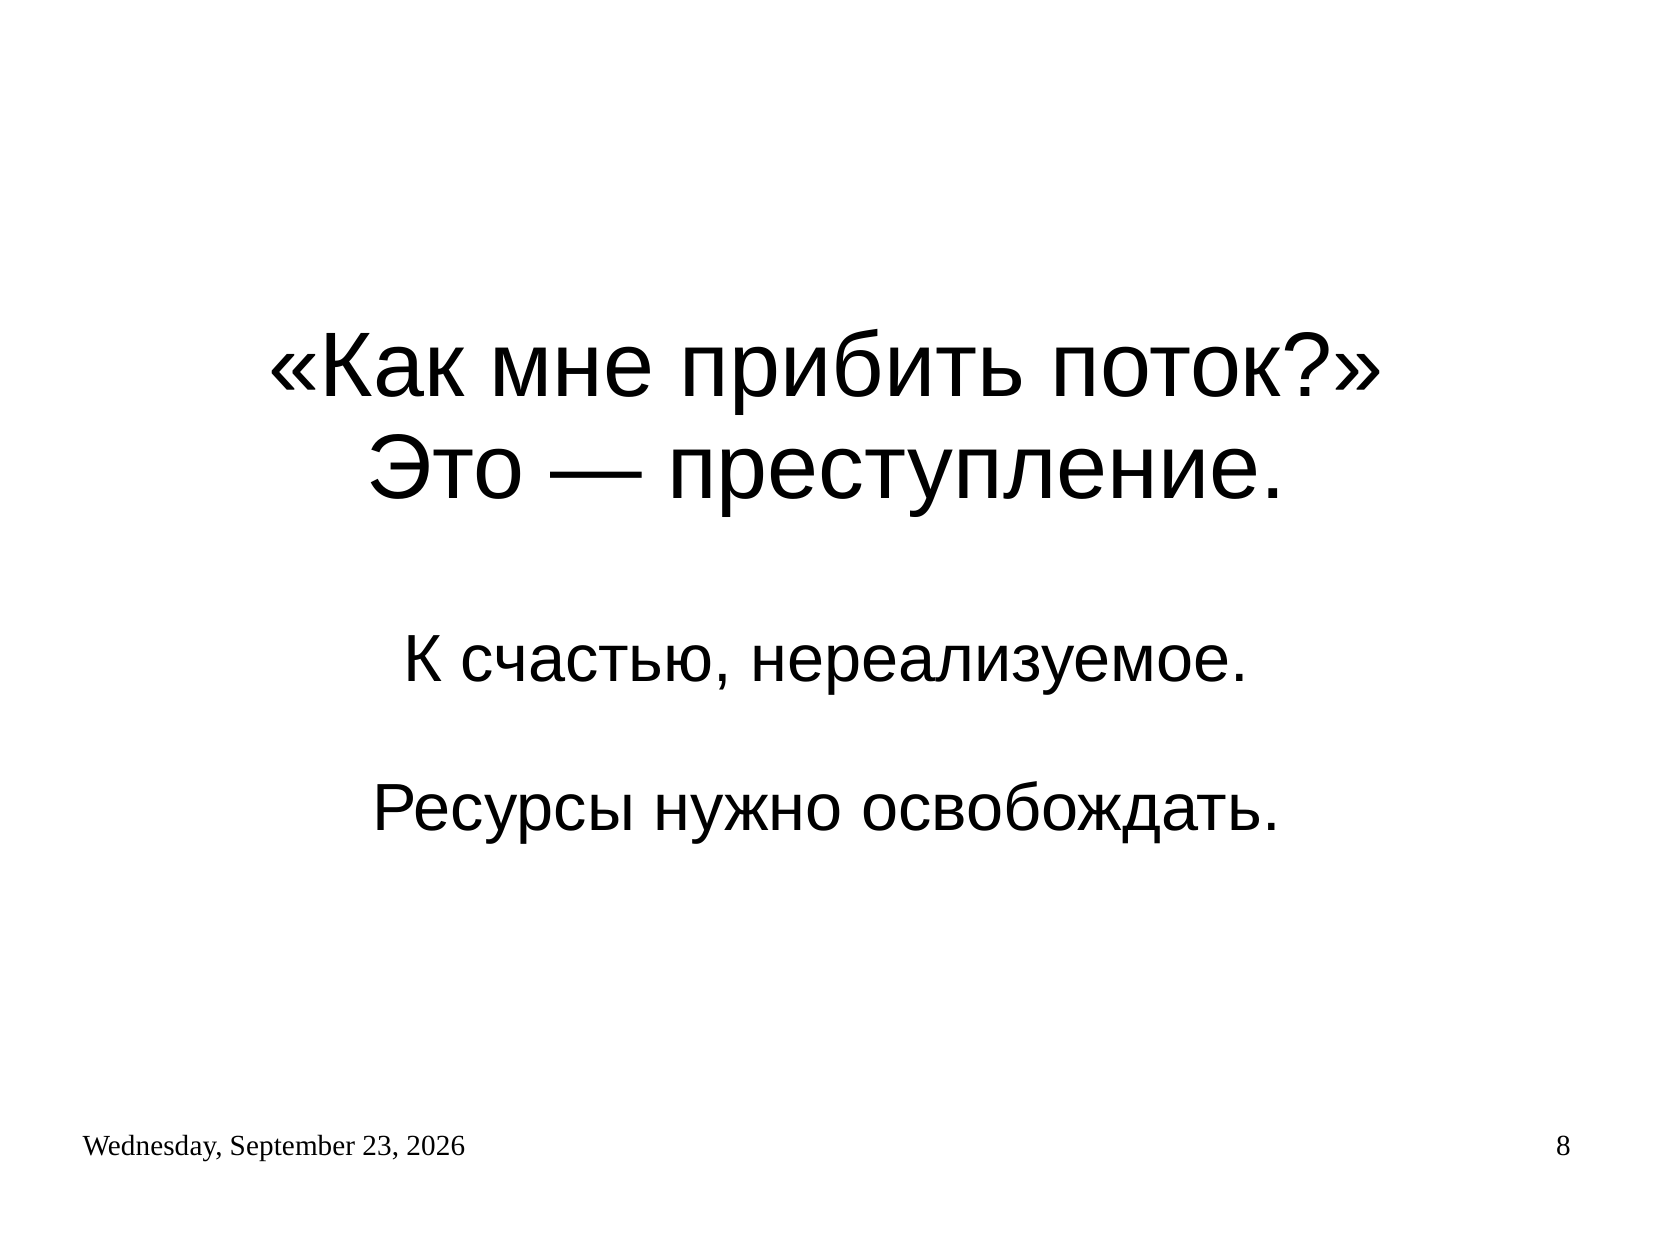

# «Как мне прибить поток?»
Это — преступление.
К счастью, нереализуемое.
Ресурсы нужно освобождать.
8